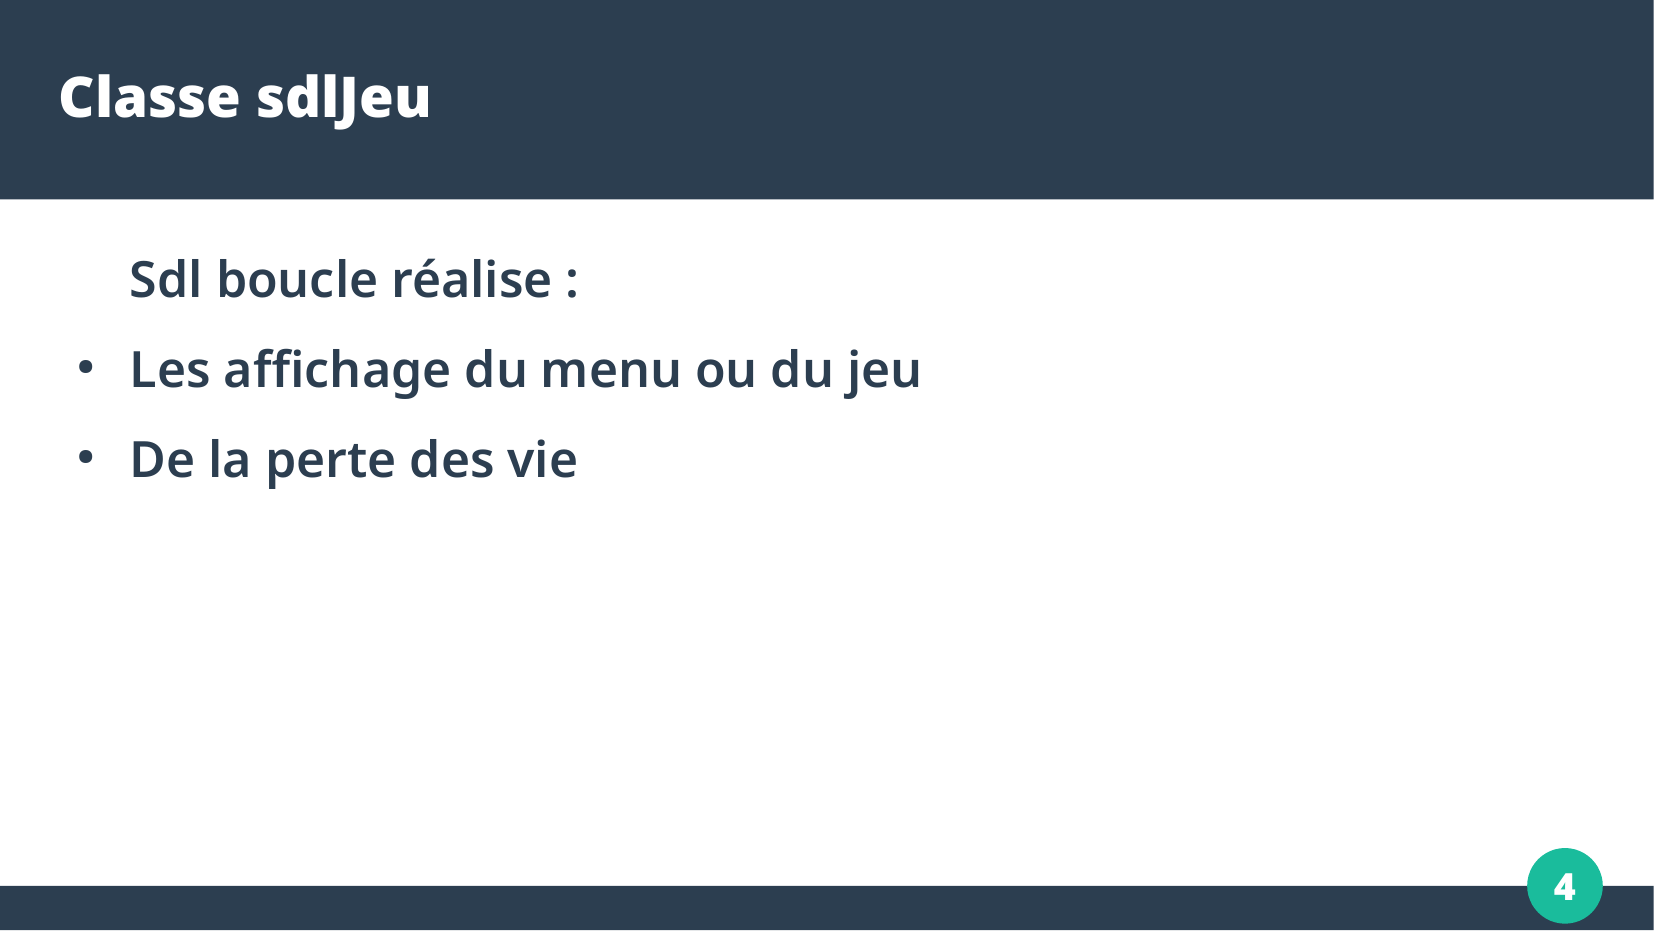

# Classe sdlJeu
Sdl boucle réalise :
Les affichage du menu ou du jeu
De la perte des vie